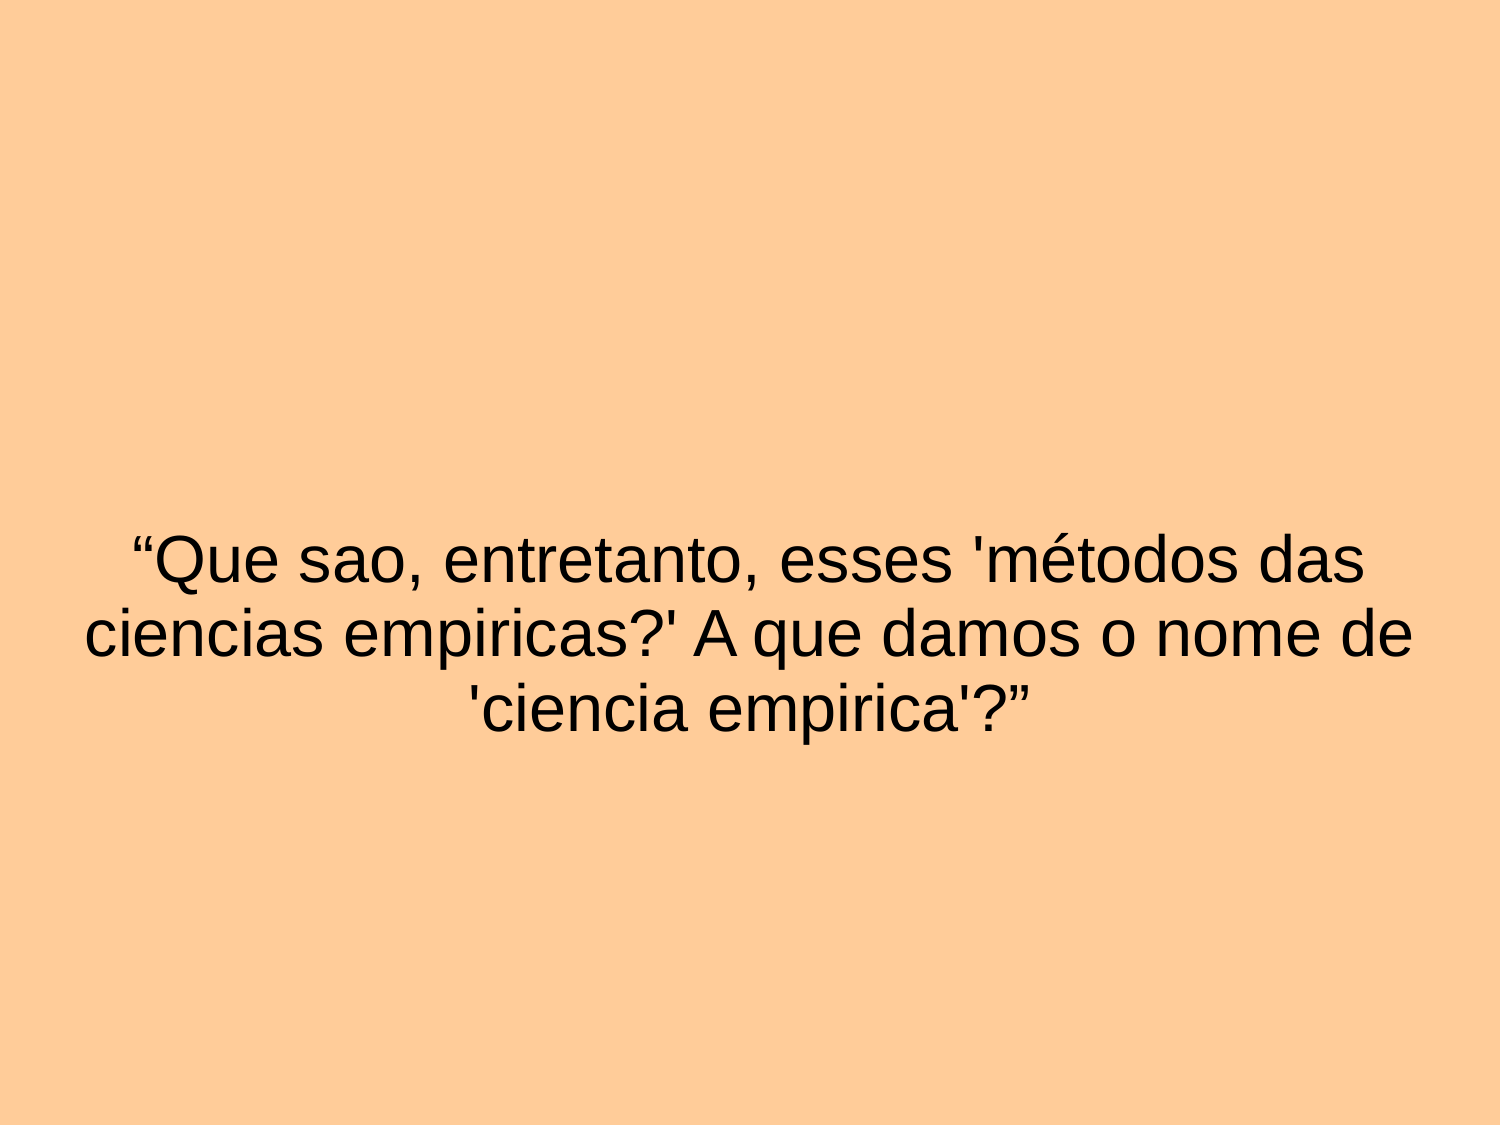

#
“Que sao, entretanto, esses 'métodos das ciencias empiricas?' A que damos o nome de 'ciencia empirica'?”